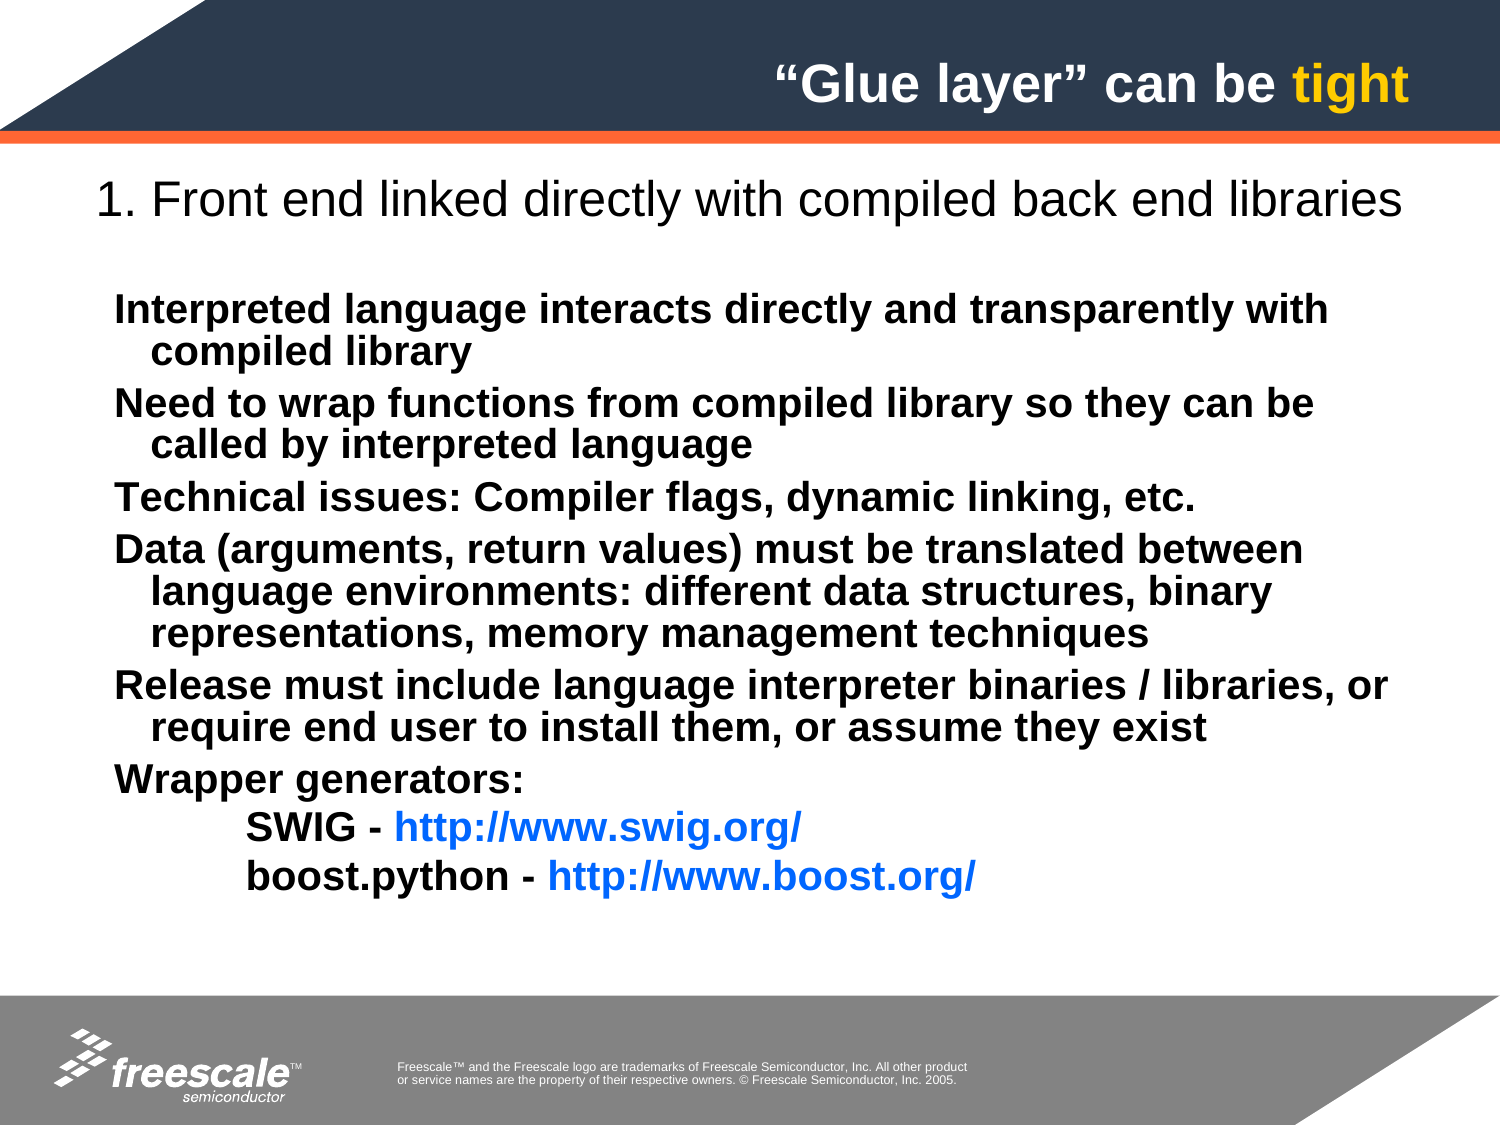

# “Glue layer” can be tight
1. Front end linked directly with compiled back end libraries
Interpreted language interacts directly and transparently with compiled library
Need to wrap functions from compiled library so they can be called by interpreted language
Technical issues: Compiler flags, dynamic linking, etc.
Data (arguments, return values) must be translated between language environments: different data structures, binary representations, memory management techniques
Release must include language interpreter binaries / libraries, or require end user to install them, or assume they exist
Wrapper generators:
SWIG - http://www.swig.org/
boost.python - http://www.boost.org/